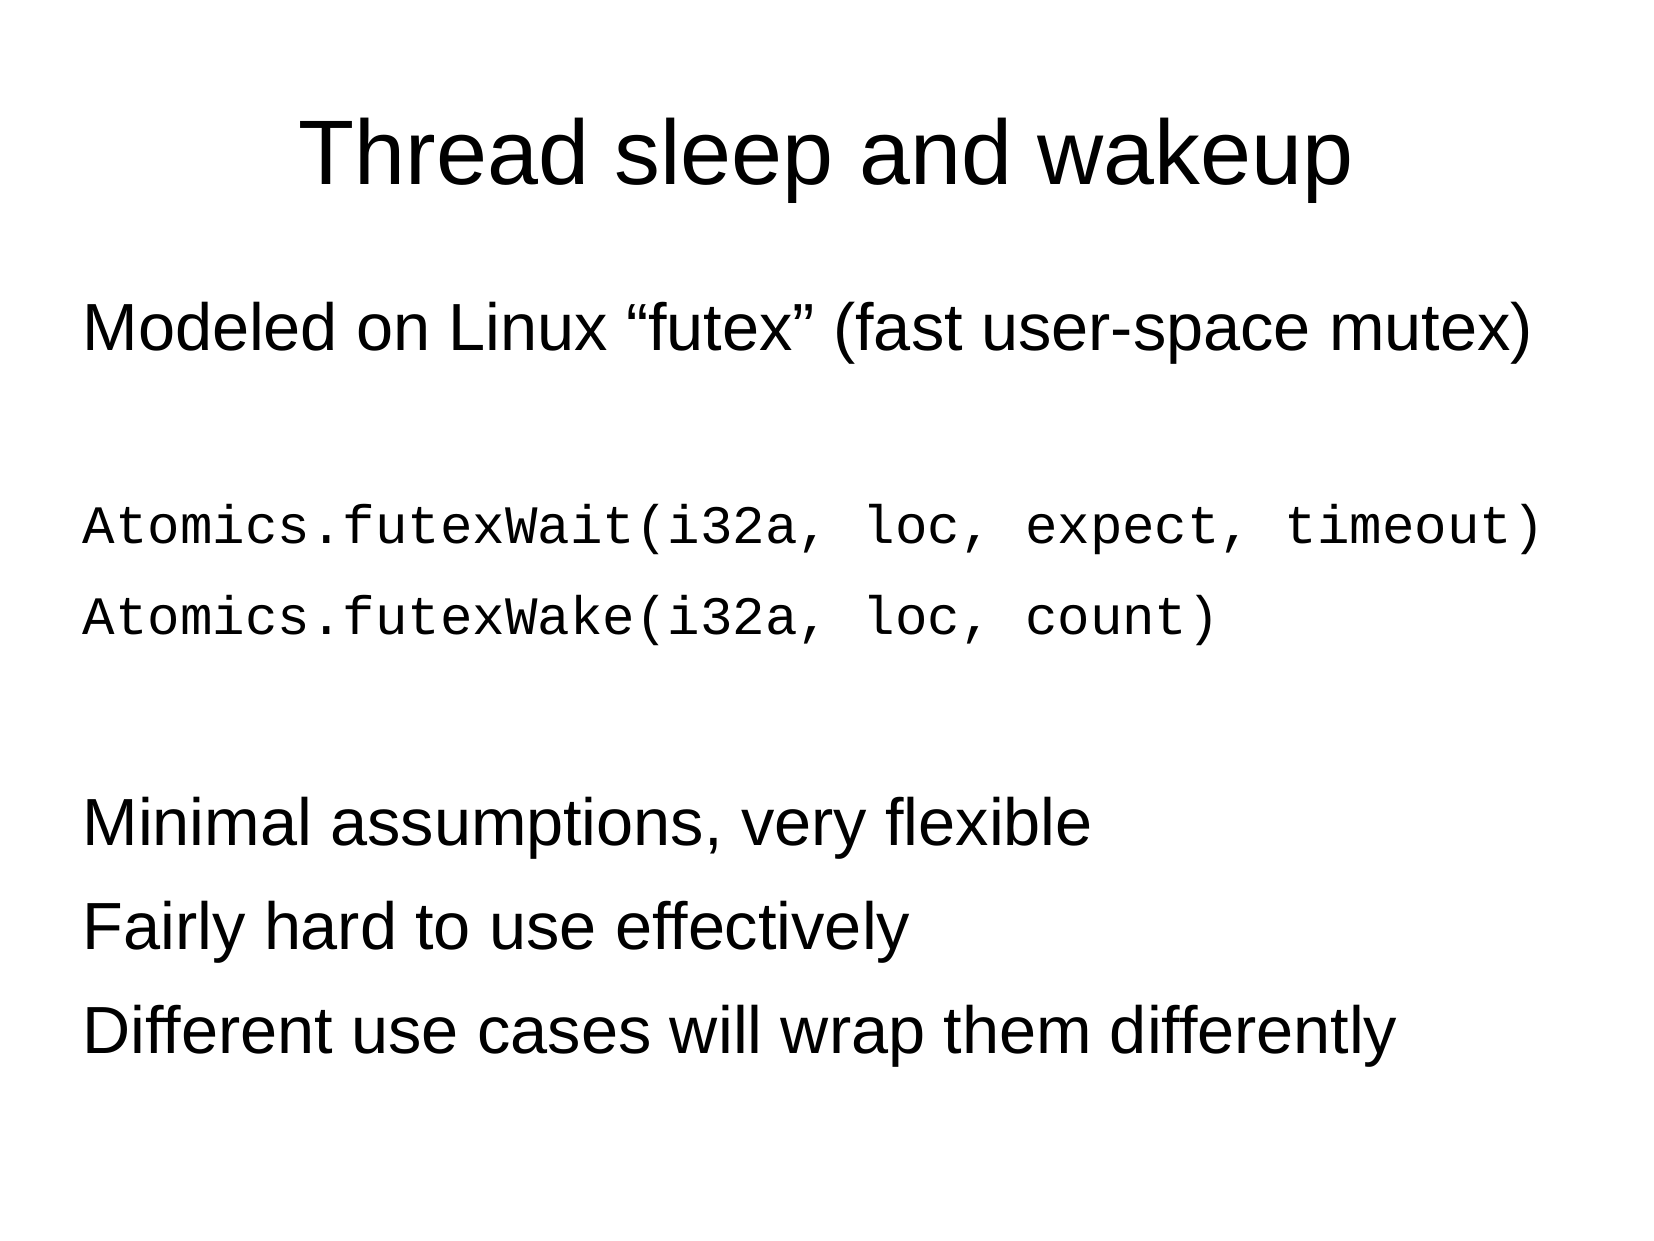

# Thread sleep and wakeup
Modeled on Linux “futex” (fast user-space mutex)
Atomics.futexWait(i32a, loc, expect, timeout)
Atomics.futexWake(i32a, loc, count)
Minimal assumptions, very flexible
Fairly hard to use effectively
Different use cases will wrap them differently